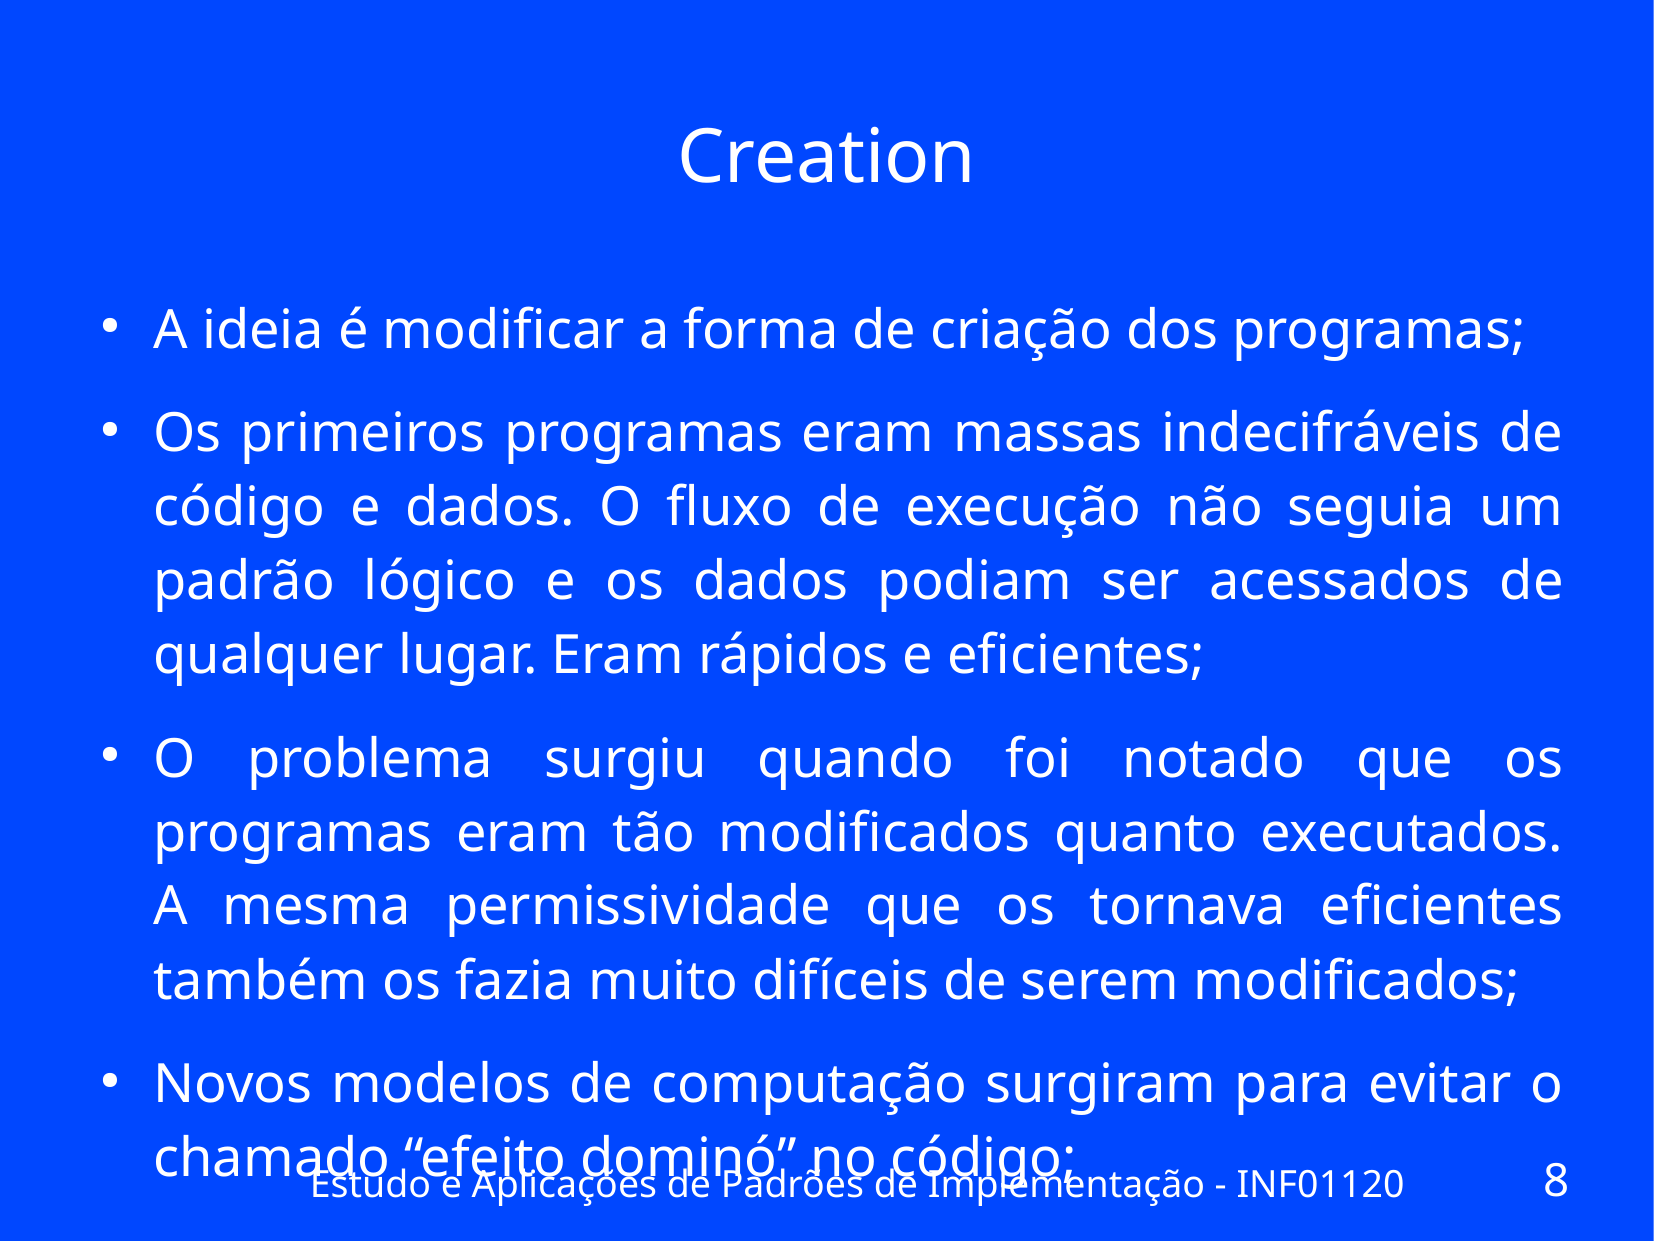

# Creation
A ideia é modificar a forma de criação dos programas;
Os primeiros programas eram massas indecifráveis de código e dados. O fluxo de execução não seguia um padrão lógico e os dados podiam ser acessados de qualquer lugar. Eram rápidos e eficientes;
O problema surgiu quando foi notado que os programas eram tão modificados quanto executados. A mesma permissividade que os tornava eficientes também os fazia muito difíceis de serem modificados;
Novos modelos de computação surgiram para evitar o chamado “efeito dominó” no código;